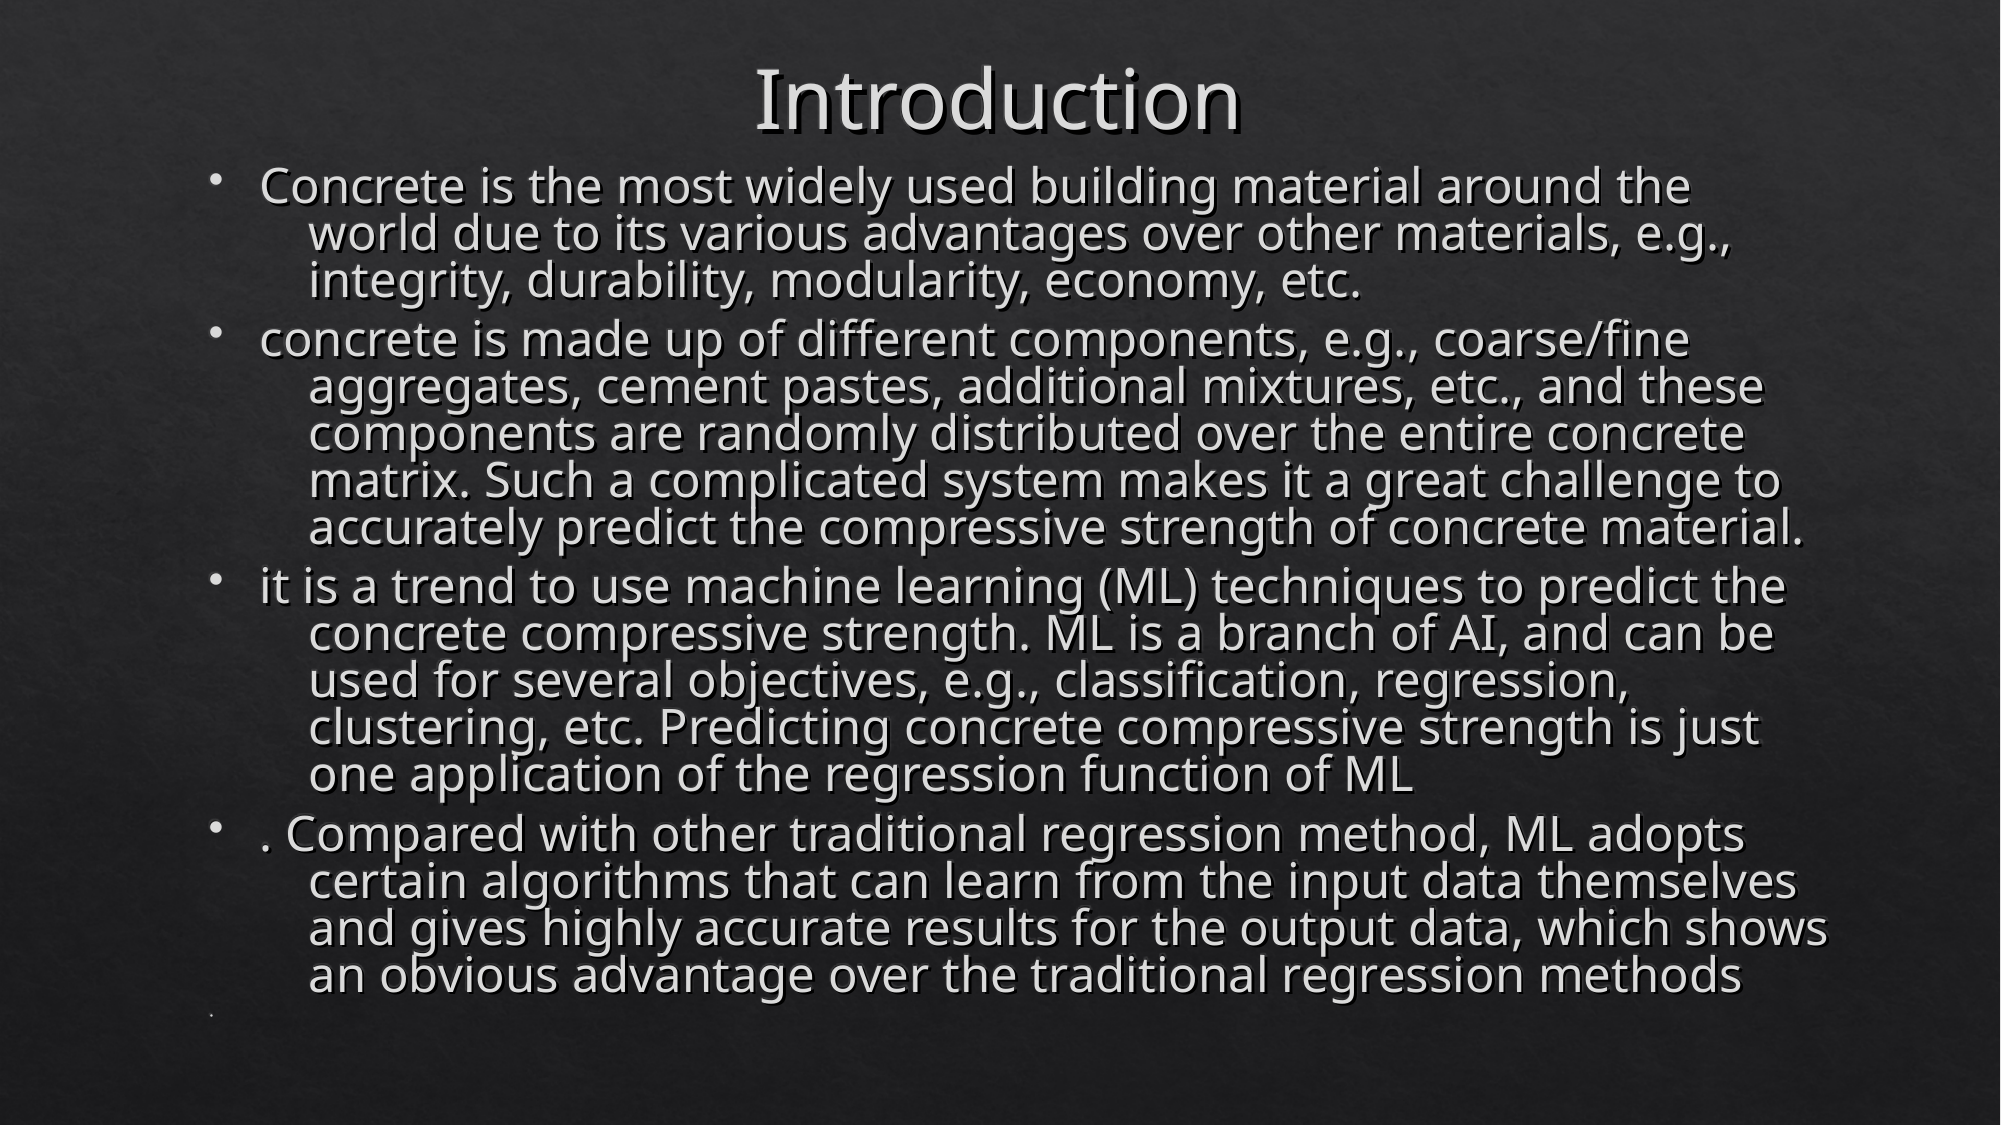

# Introduction
Concrete is the most widely used building material around the world due to its various advantages over other materials, e.g., integrity, durability, modularity, economy, etc.
concrete is made up of different components, e.g., coarse/fine aggregates, cement pastes, additional mixtures, etc., and these components are randomly distributed over the entire concrete matrix. Such a complicated system makes it a great challenge to accurately predict the compressive strength of concrete material.
it is a trend to use machine learning (ML) techniques to predict the concrete compressive strength. ML is a branch of AI, and can be used for several objectives, e.g., classification, regression, clustering, etc. Predicting concrete compressive strength is just one application of the regression function of ML
. Compared with other traditional regression method, ML adopts certain algorithms that can learn from the input data themselves and gives highly accurate results for the output data, which shows an obvious advantage over the traditional regression methods